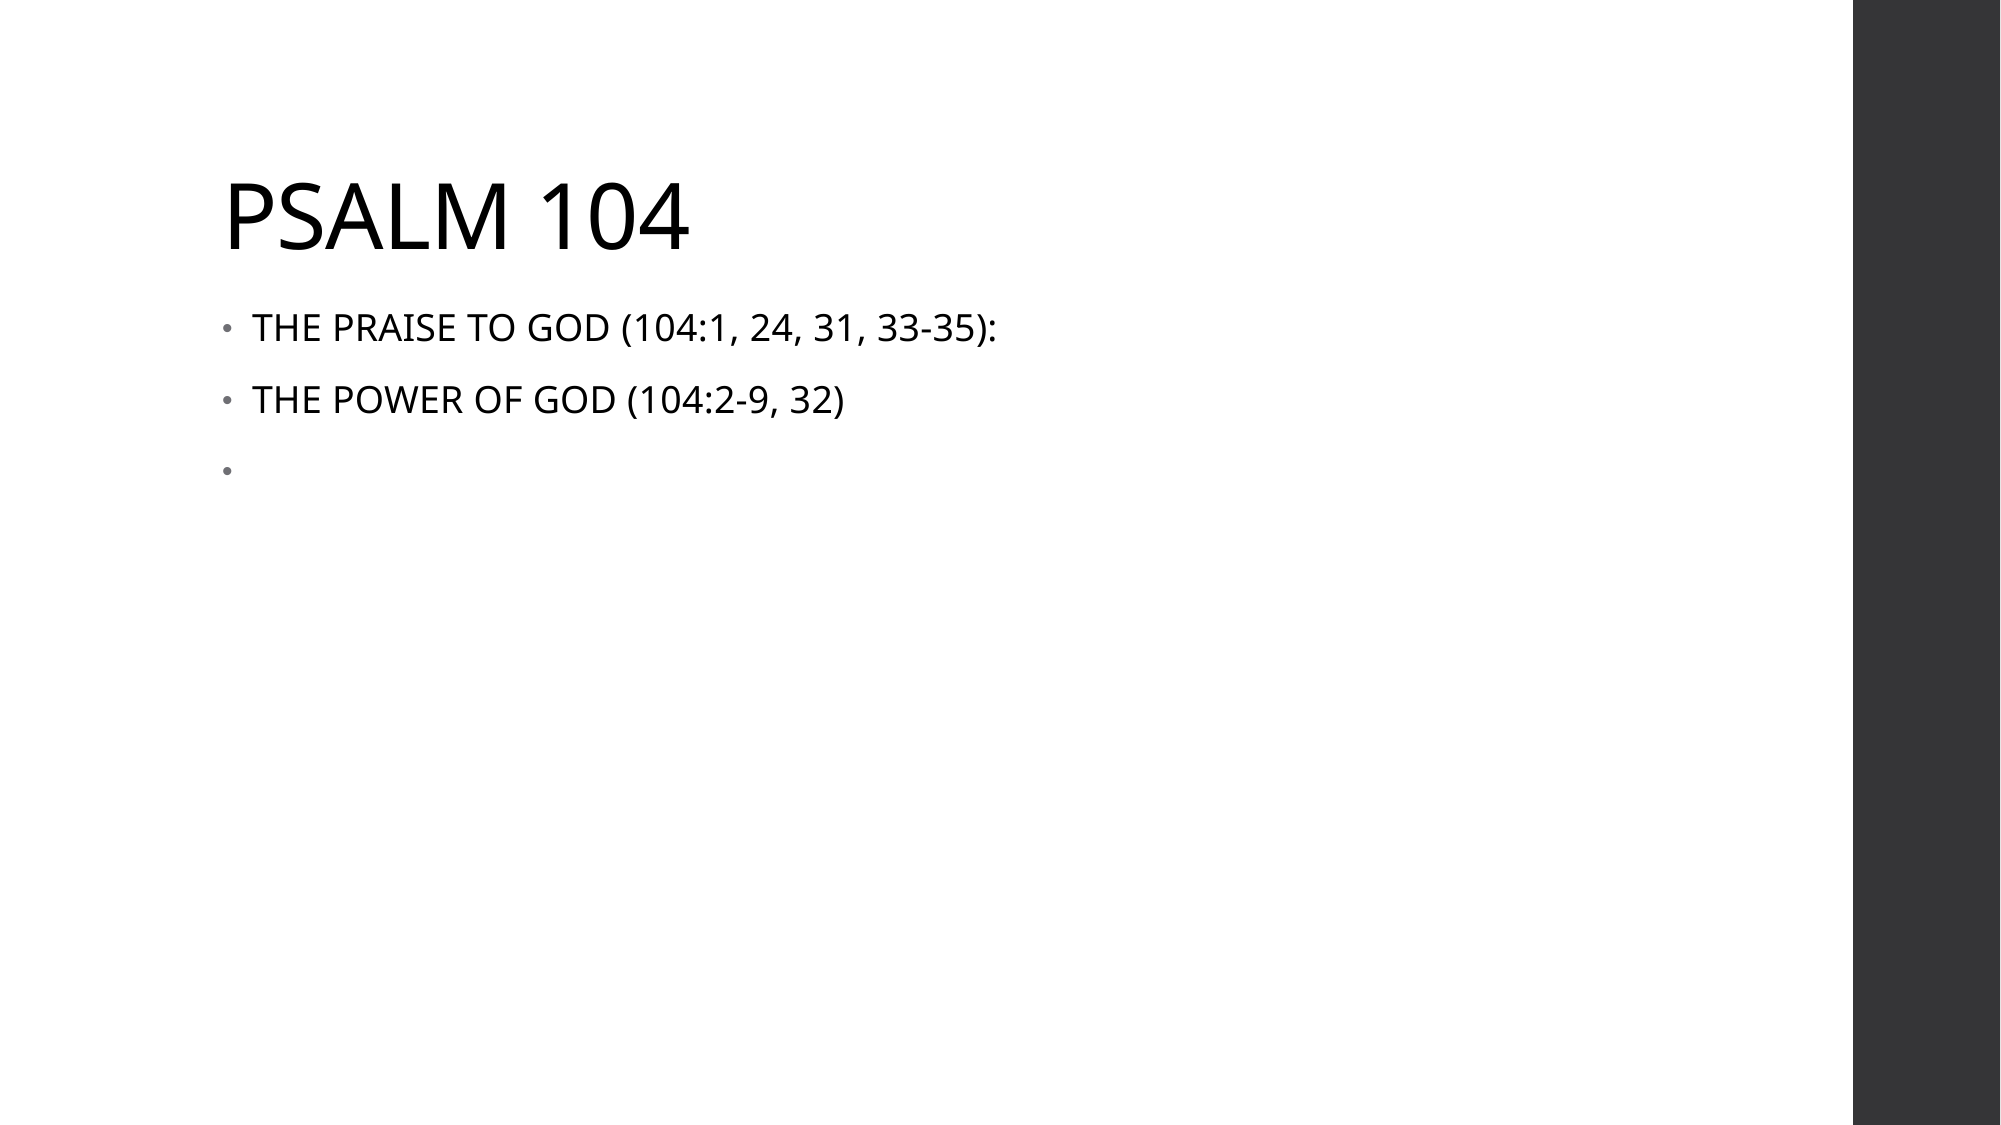

# PSALM 104
THE PRAISE TO GOD (104:1, 24, 31, 33-35):
THE POWER OF GOD (104:2-9, 32)